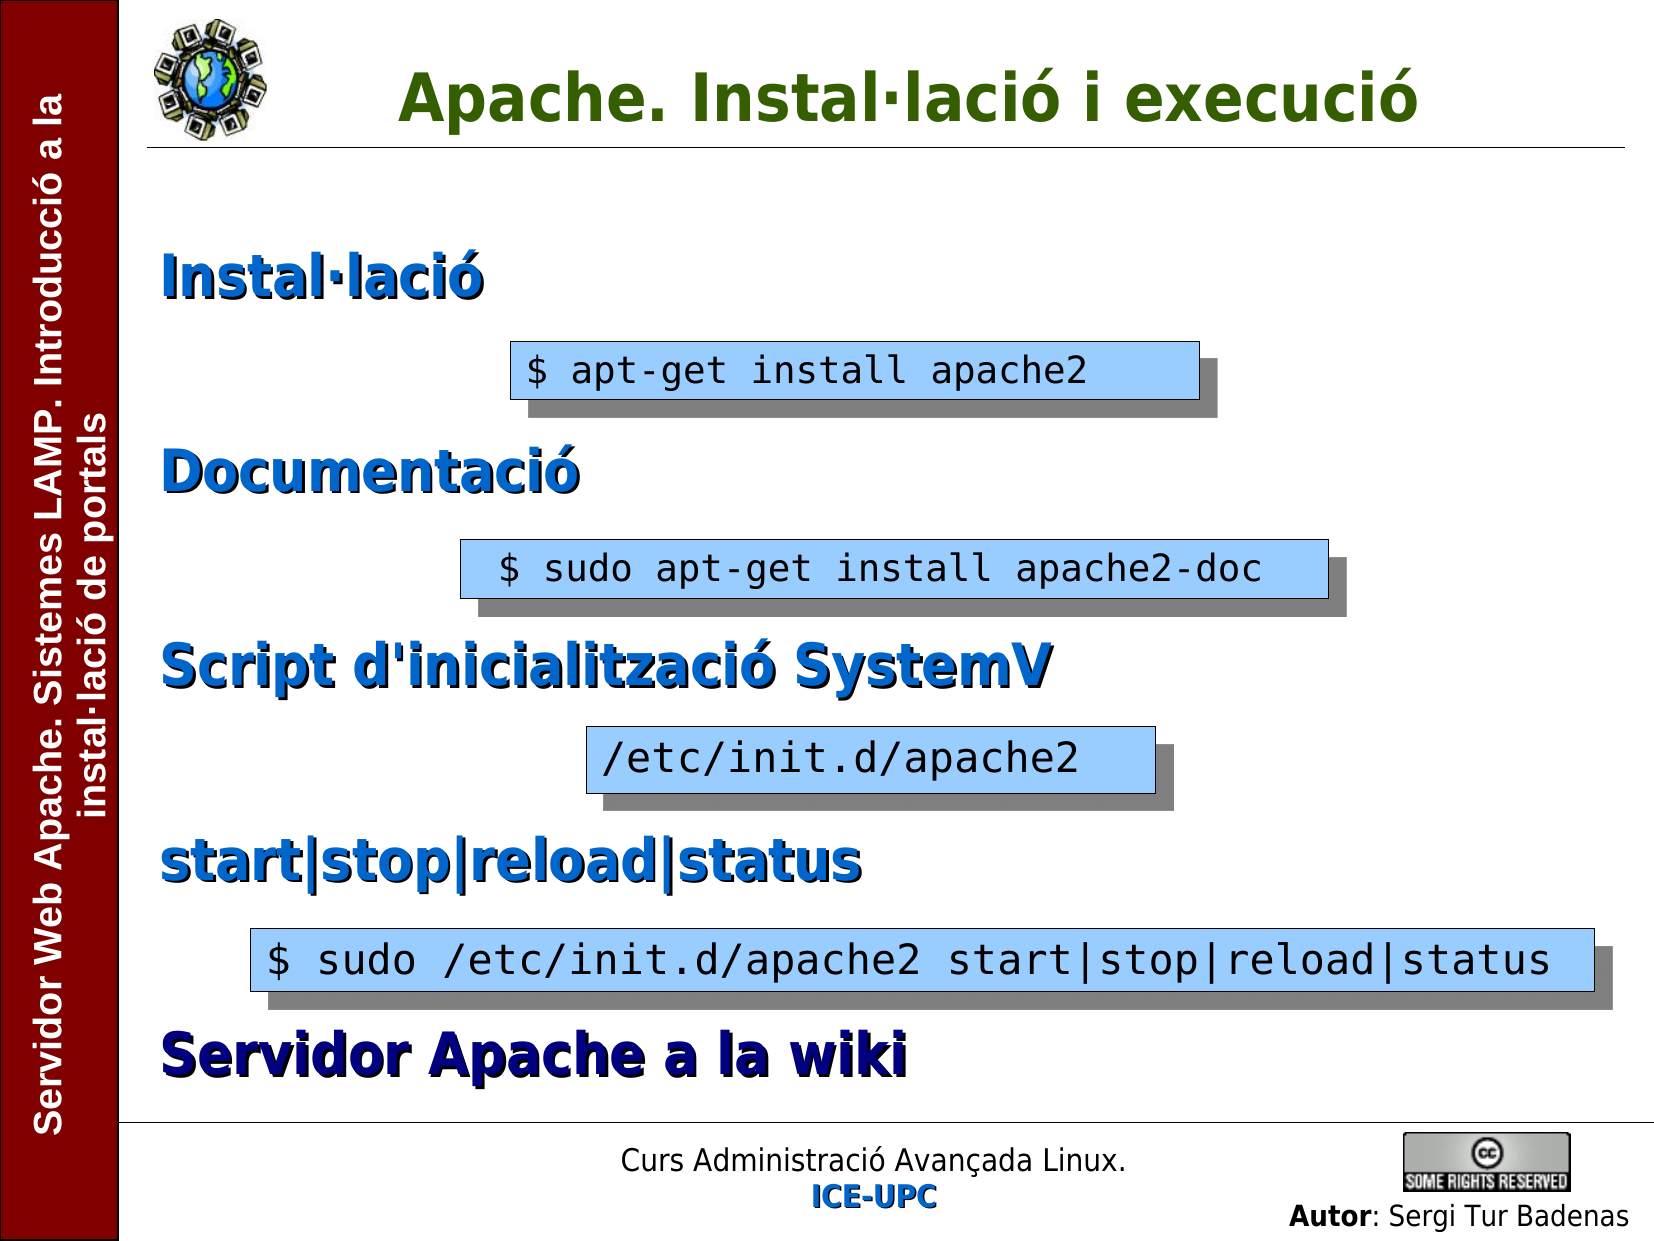

# Apache. Instal·lació i execució
Instal·lació
Documentació
Script d'inicialització SystemV
start|stop|reload|status
Servidor Apache a la wiki
$ apt-get install apache2
 $ sudo apt-get install apache2-doc
/etc/init.d/apache2
$ sudo /etc/init.d/apache2 start|stop|reload|status